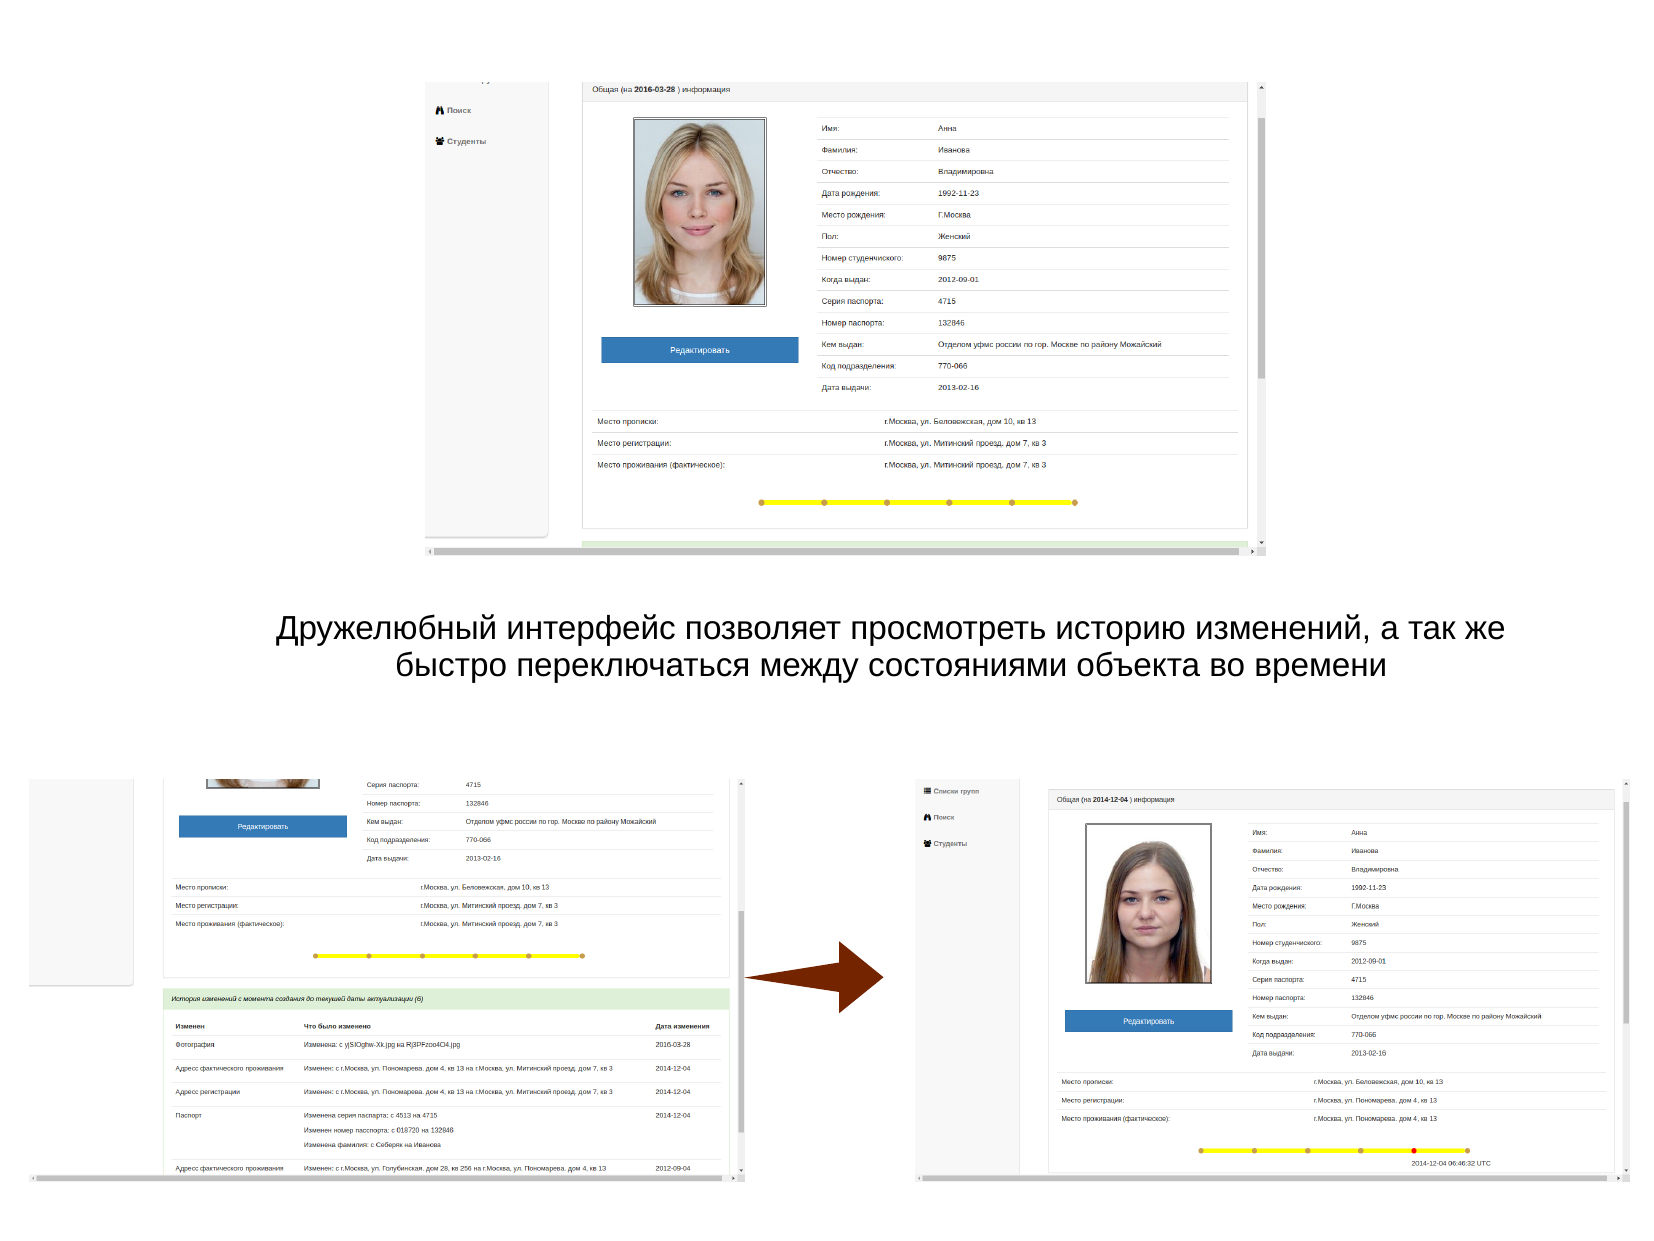

Дружелюбный интерфейс позволяет просмотреть историю изменений, а так же быстро переключаться между состояниями объекта во времени